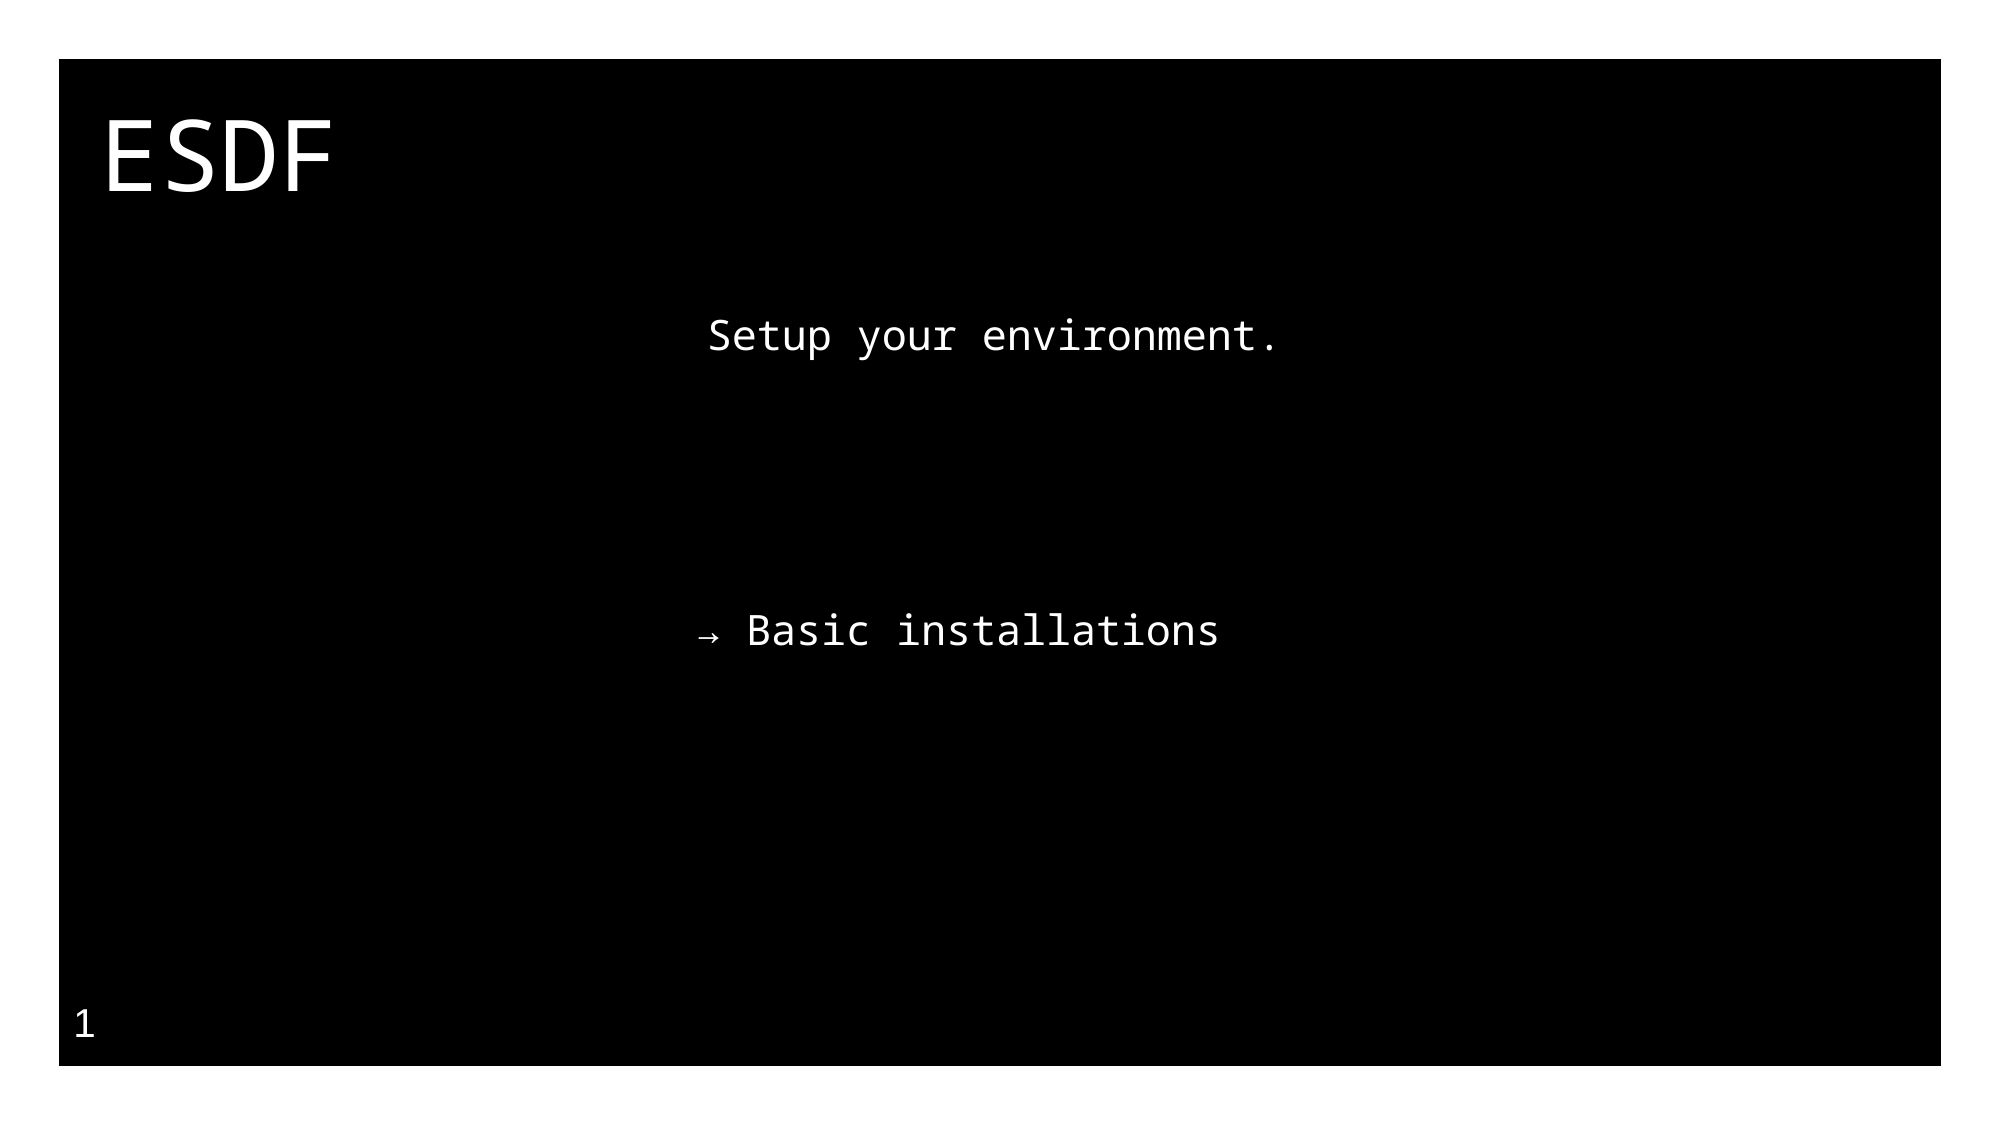

# ESDF
Setup your environment.
		→ Basic installations
1